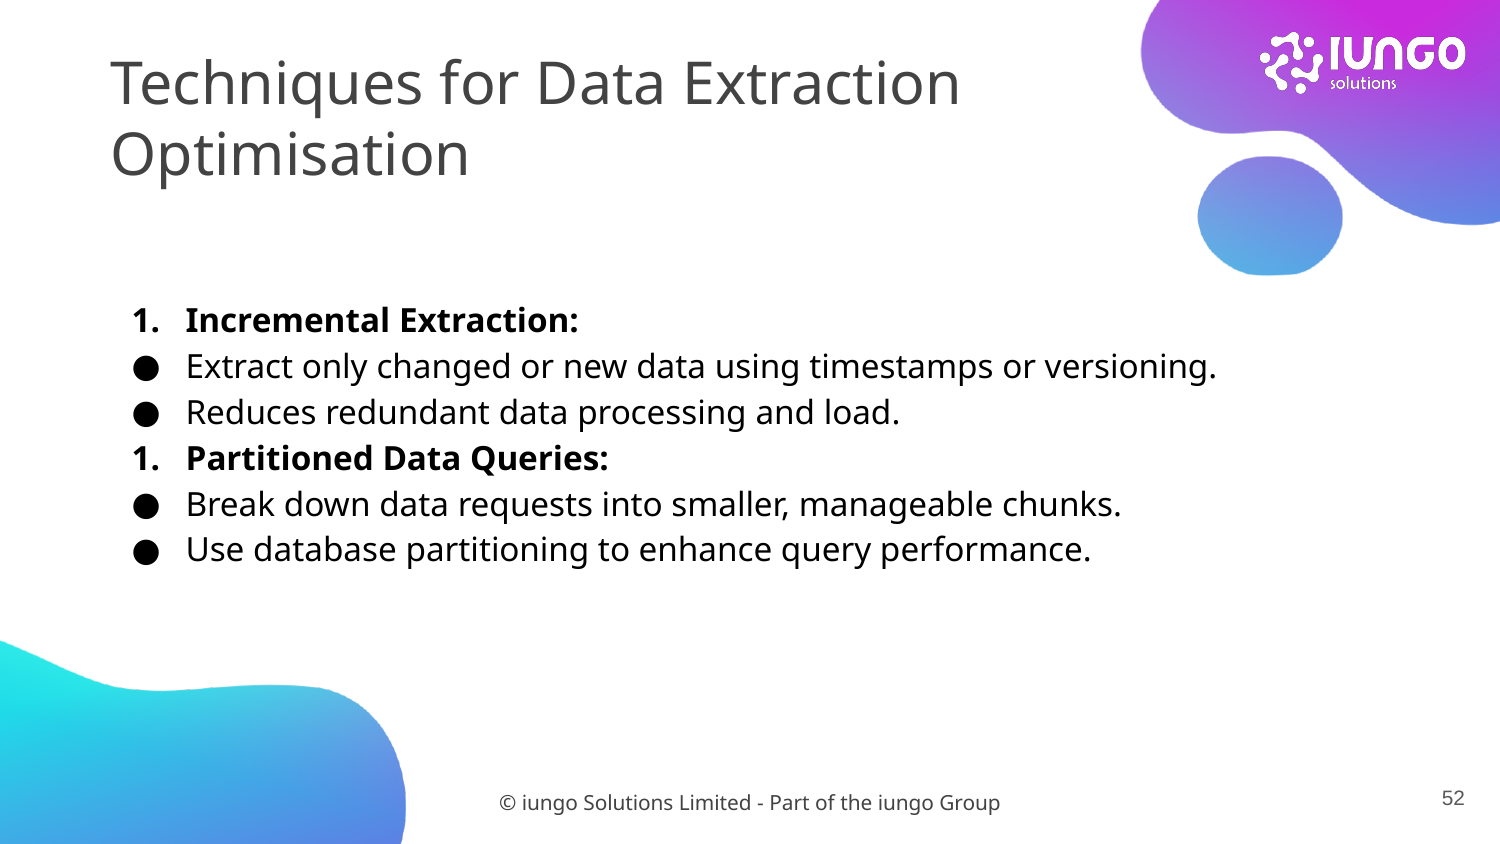

# Techniques for Data Extraction Optimisation
Incremental Extraction:
Extract only changed or new data using timestamps or versioning.
Reduces redundant data processing and load.
Partitioned Data Queries:
Break down data requests into smaller, manageable chunks.
Use database partitioning to enhance query performance.